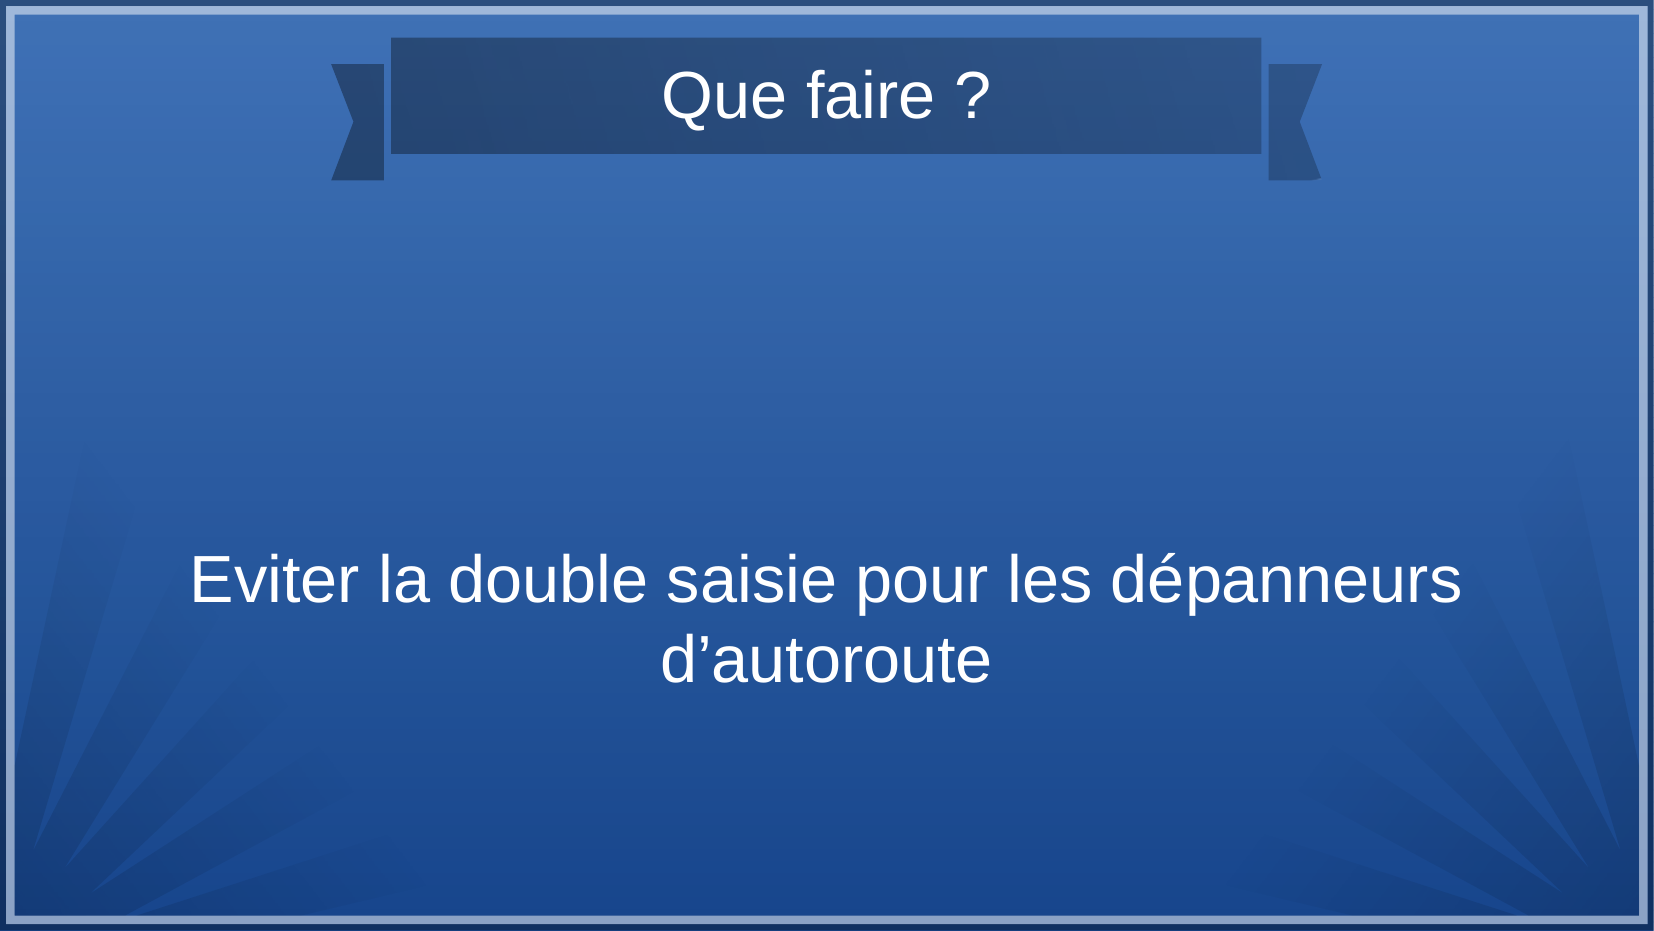

Que faire ?
Eviter la double saisie pour les dépanneurs d’autoroute